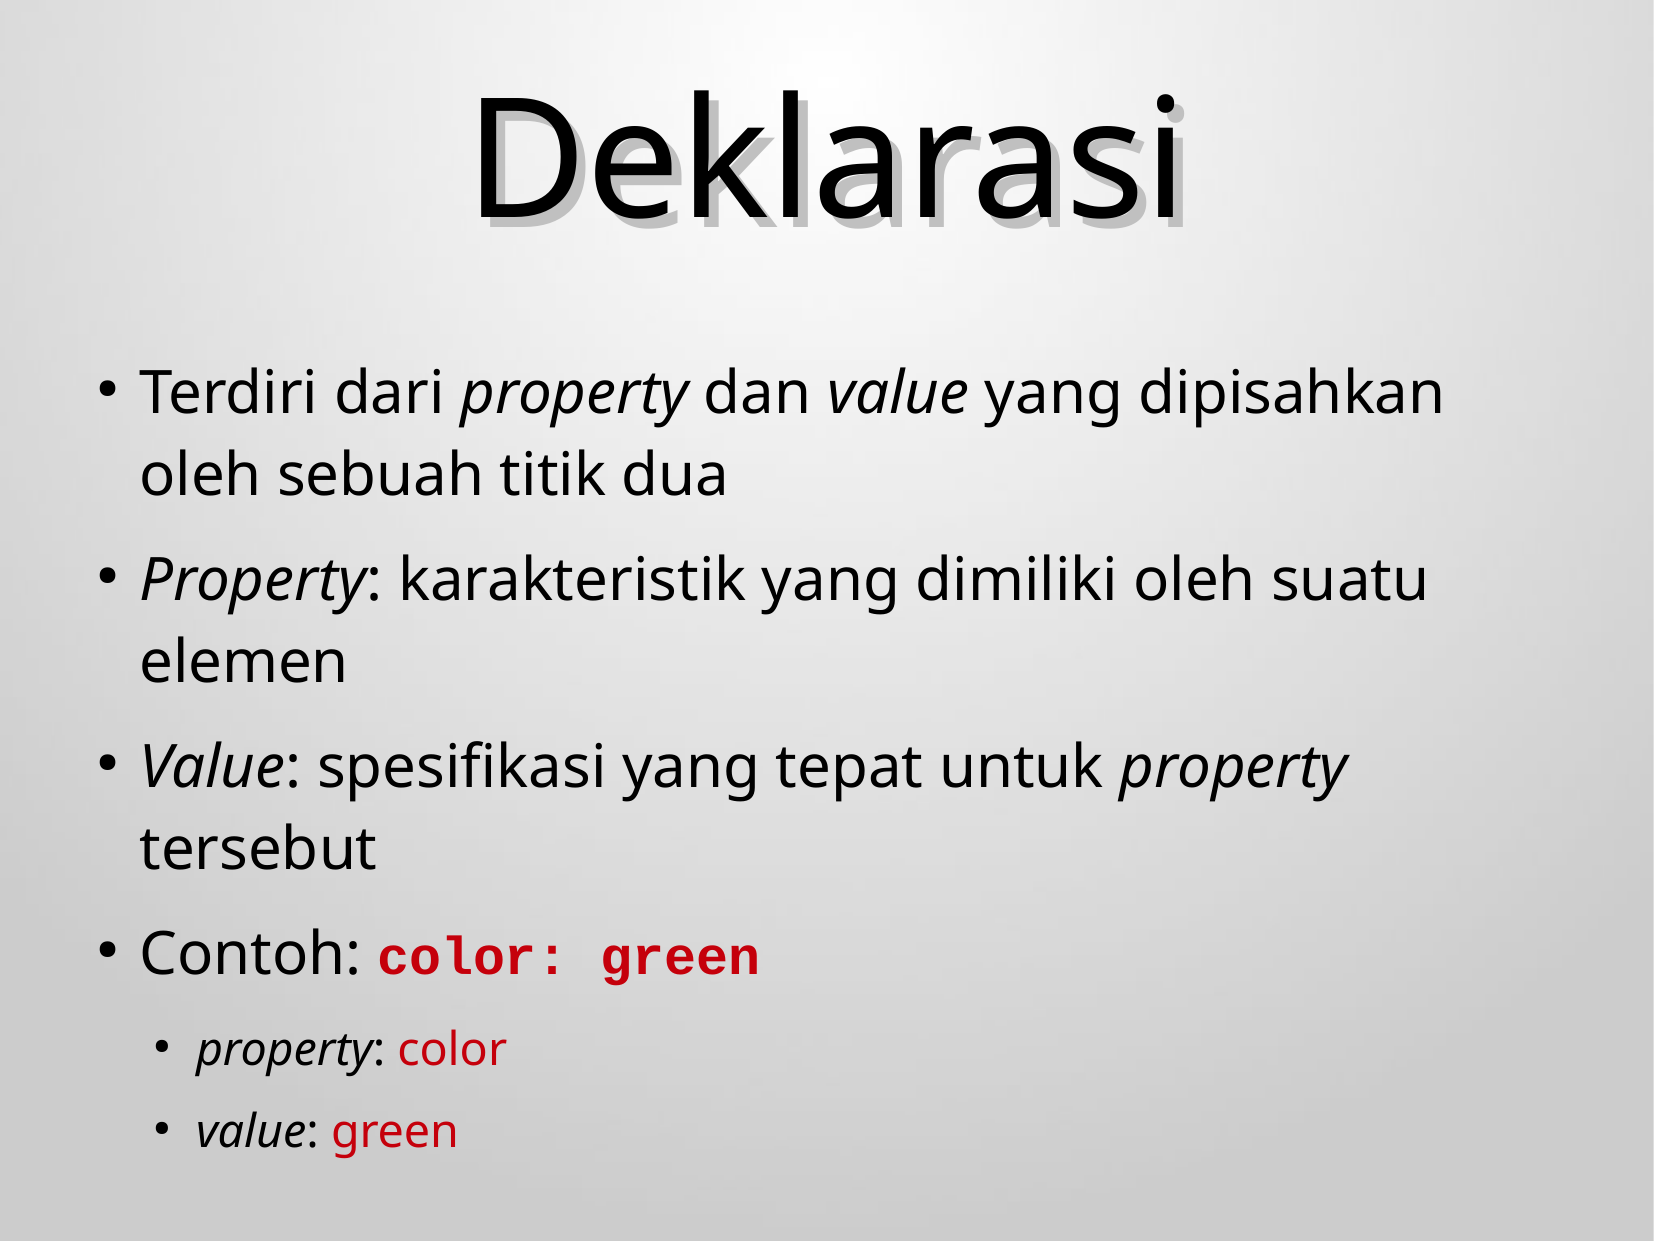

# Deklarasi
Terdiri dari property dan value yang dipisahkan oleh sebuah titik dua
Property: karakteristik yang dimiliki oleh suatu elemen
Value: spesifikasi yang tepat untuk property tersebut
Contoh: color: green
property: color
value: green